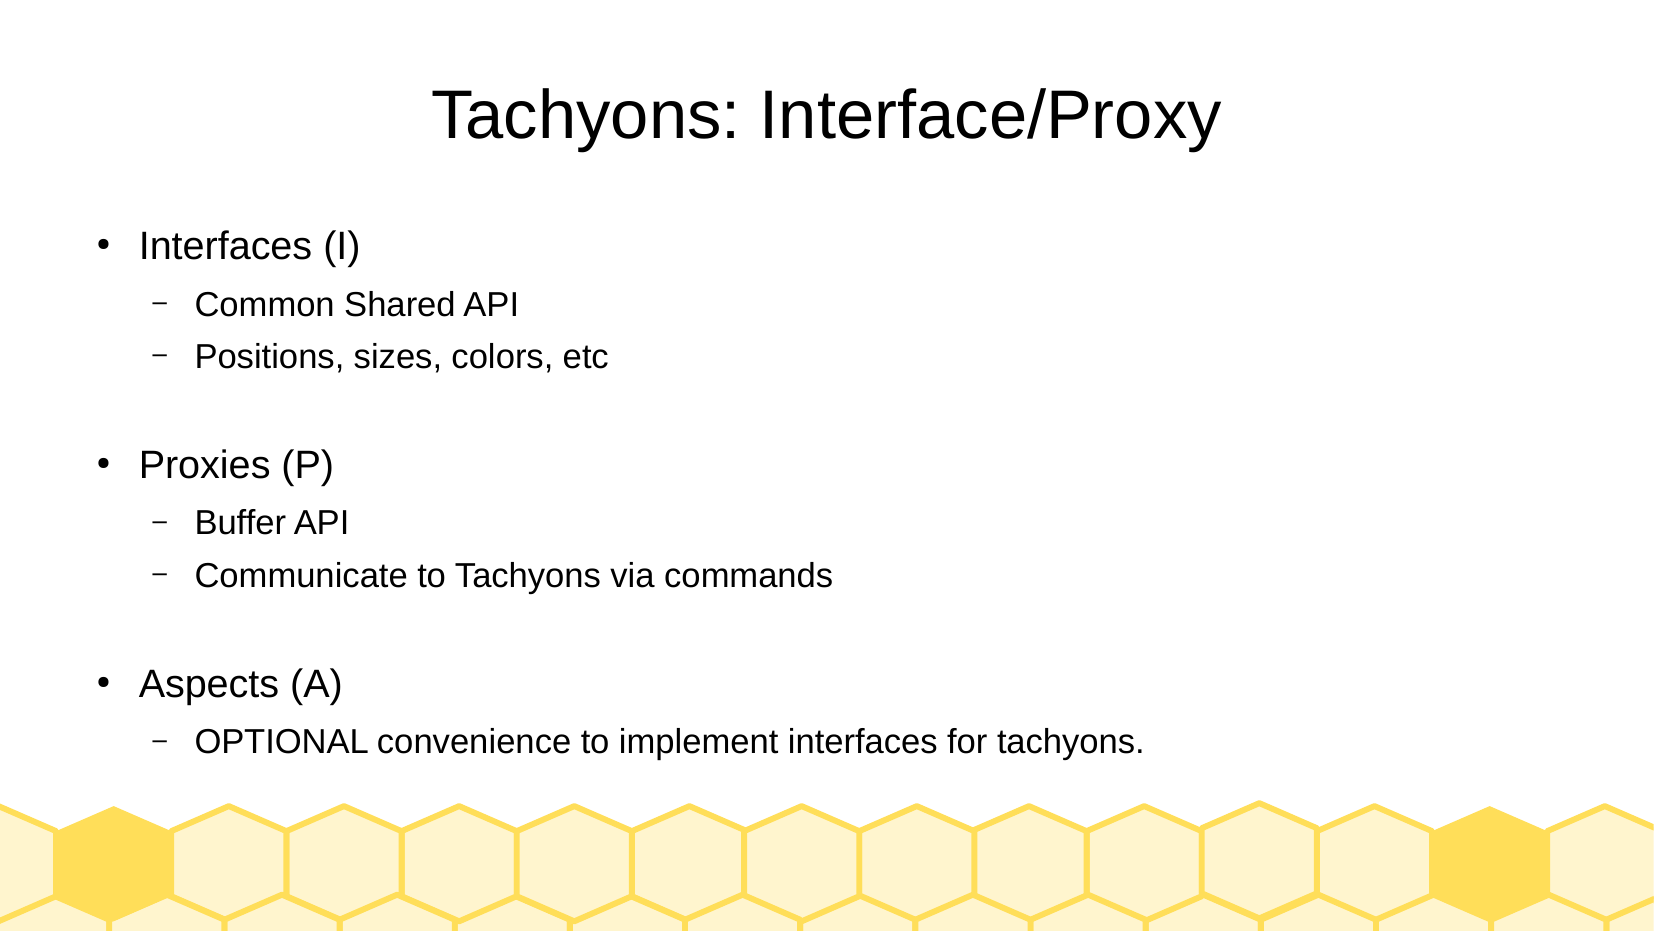

# Tachyons: Interface/Proxy
Interfaces (I)
Common Shared API
Positions, sizes, colors, etc
Proxies (P)
Buffer API
Communicate to Tachyons via commands
Aspects (A)
OPTIONAL convenience to implement interfaces for tachyons.